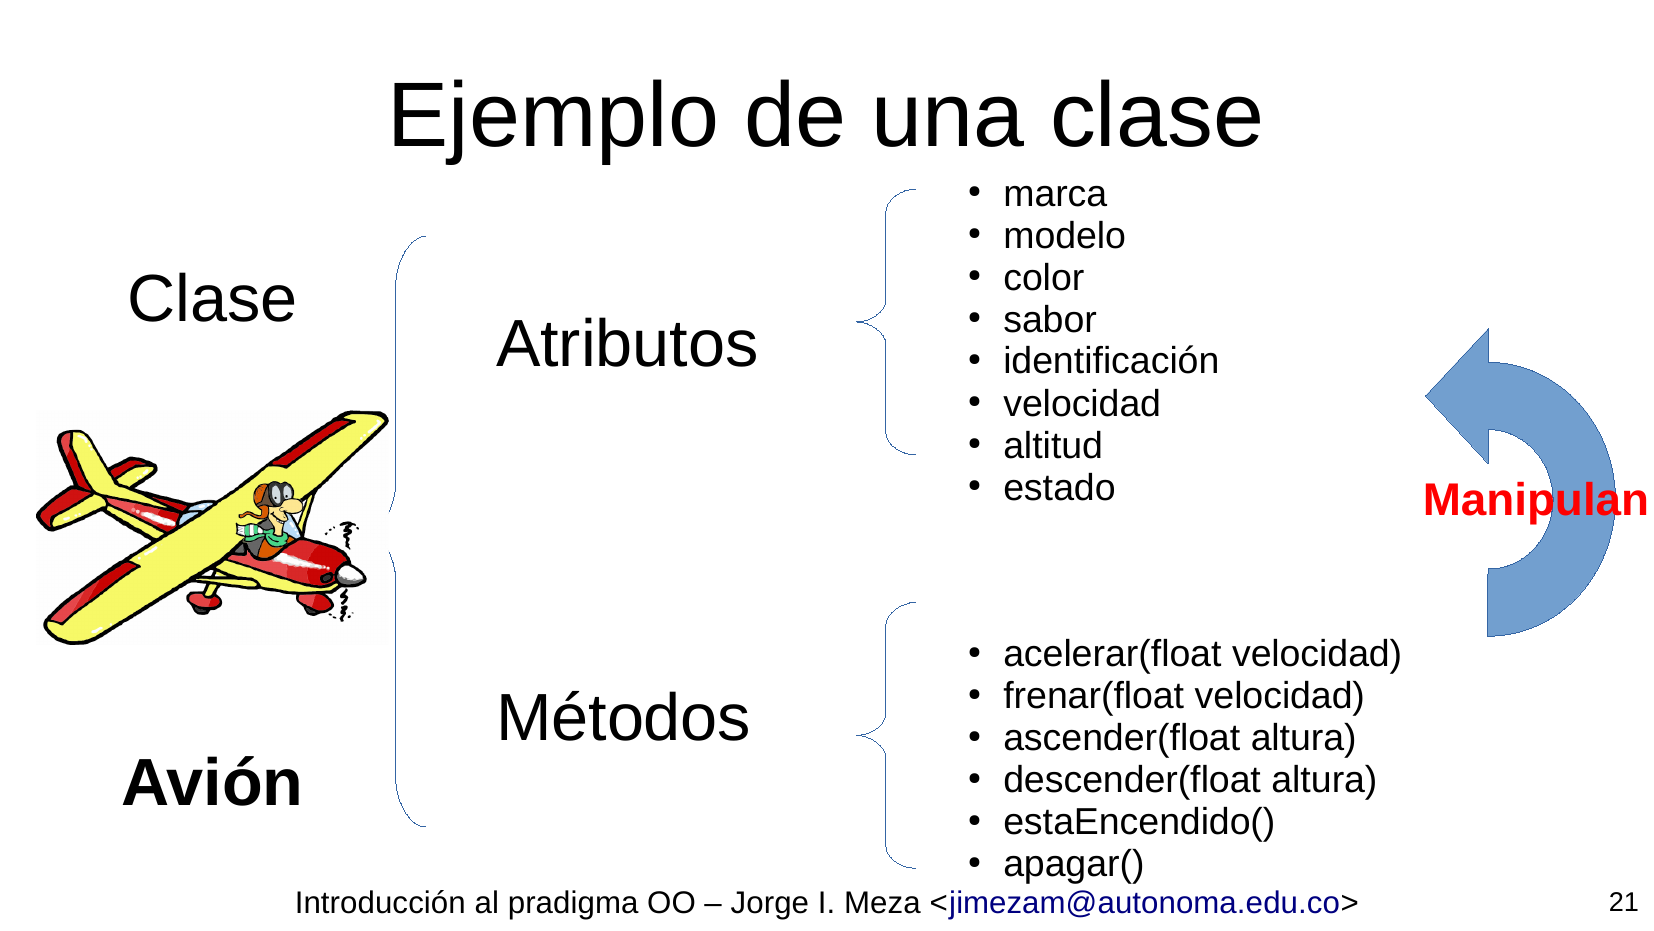

# Ejemplo de una clase
marca
modelo
color
sabor
identificación
velocidad
altitud
estado
Atributos
Métodos
Clase
Manipulan
acelerar(float velocidad)
frenar(float velocidad)
ascender(float altura)
descender(float altura)
estaEncendido()
apagar()
Avión